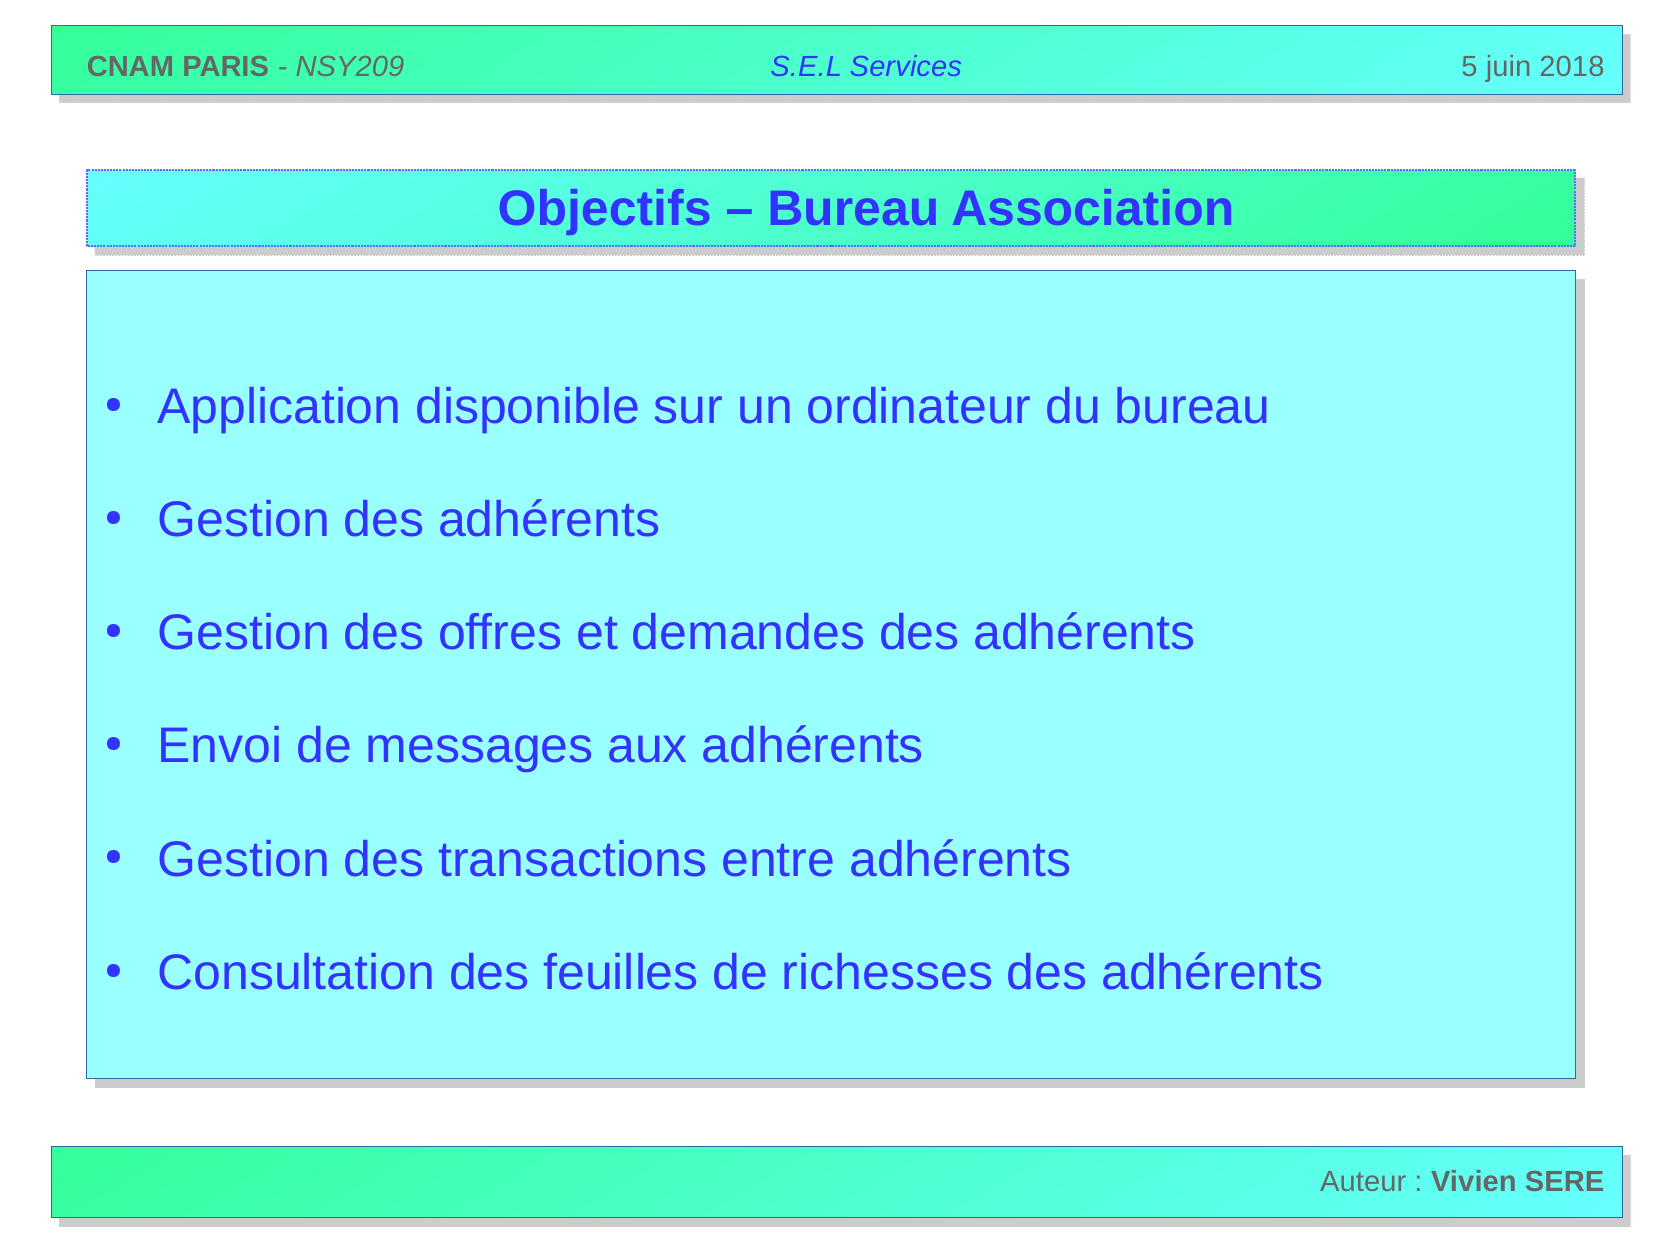

# CNAM PARIS - NSY209
S.E.L Services
5 juin 2018
Objectifs – Bureau Association
Application disponible sur un ordinateur du bureau
Gestion des adhérents
Gestion des offres et demandes des adhérents
Envoi de messages aux adhérents
Gestion des transactions entre adhérents
Consultation des feuilles de richesses des adhérents
Auteur : Vivien SERE